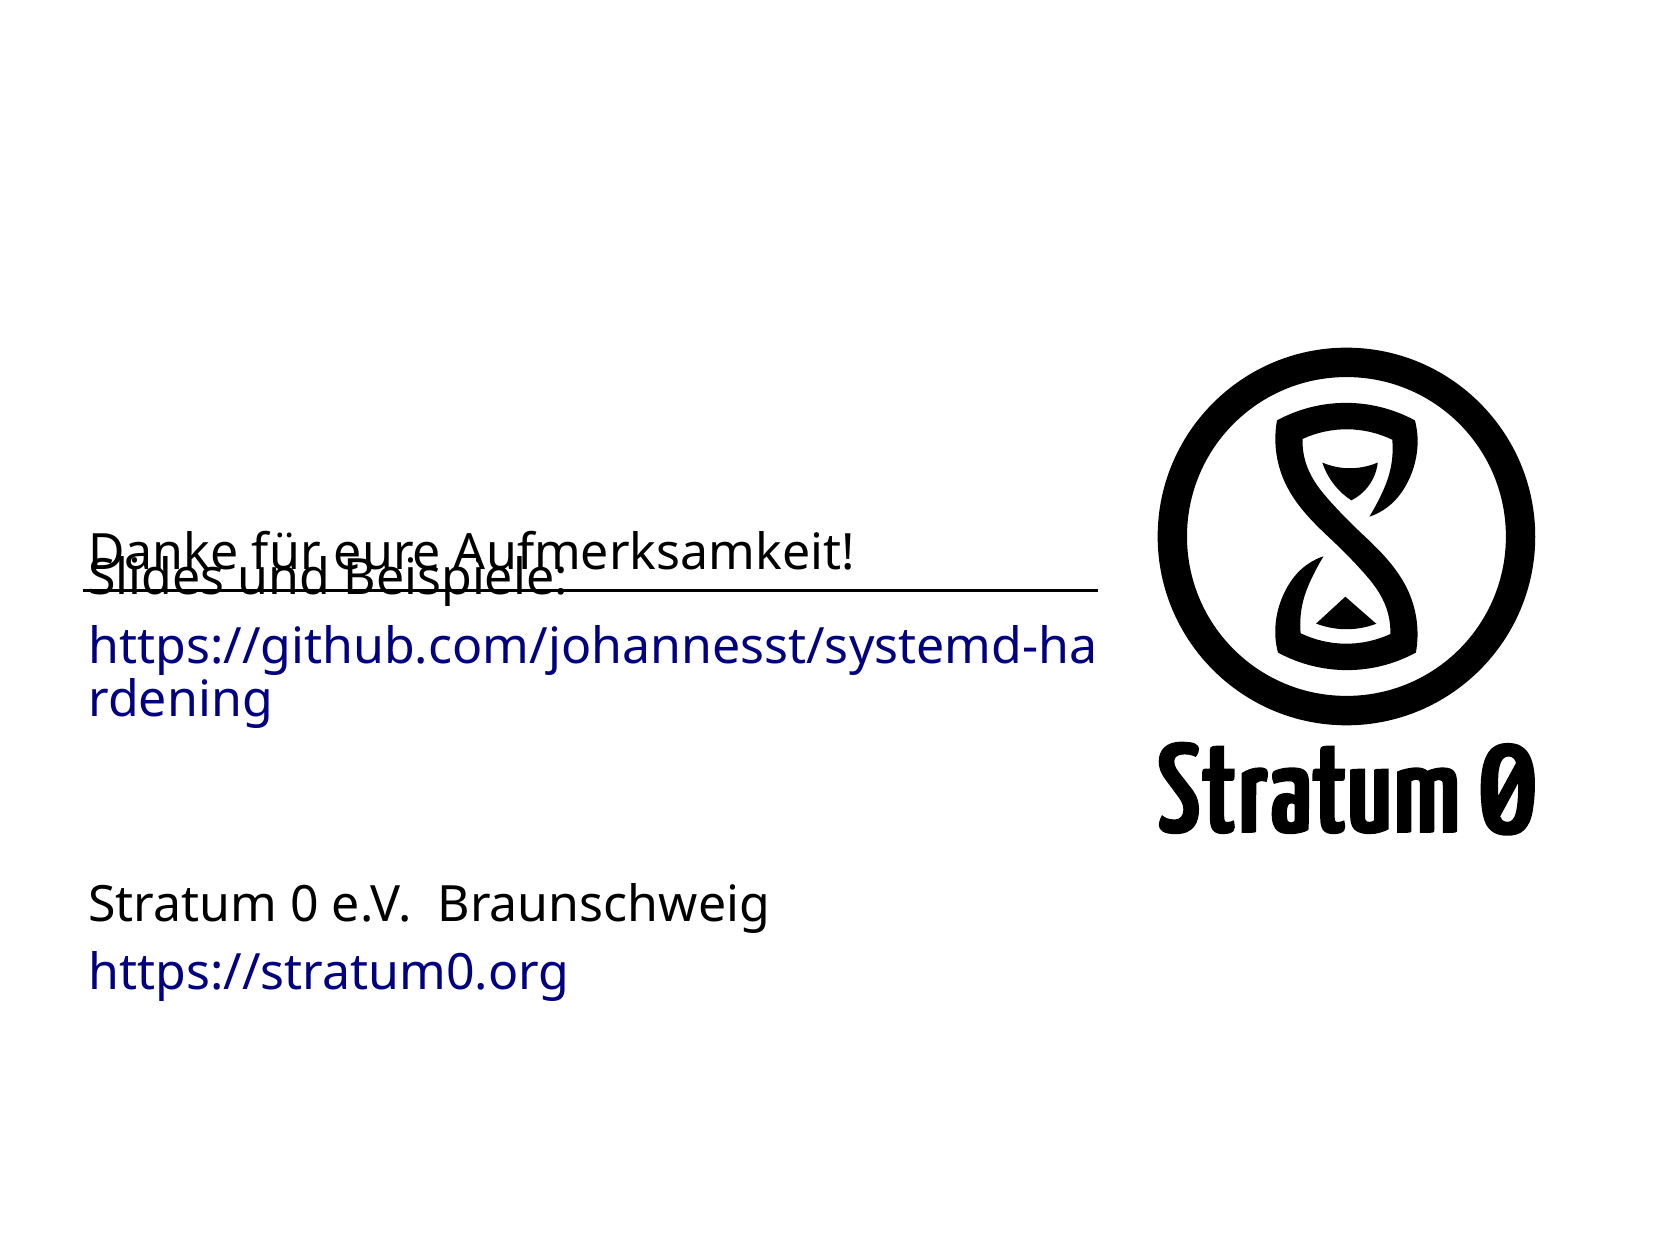

# Danke für eure Aufmerksamkeit!
Slides und Beispiele:
https://github.com/johannesst/systemd-hardening
Stratum 0 e.V. Braunschweig
https://stratum0.org
Chrissi^
10